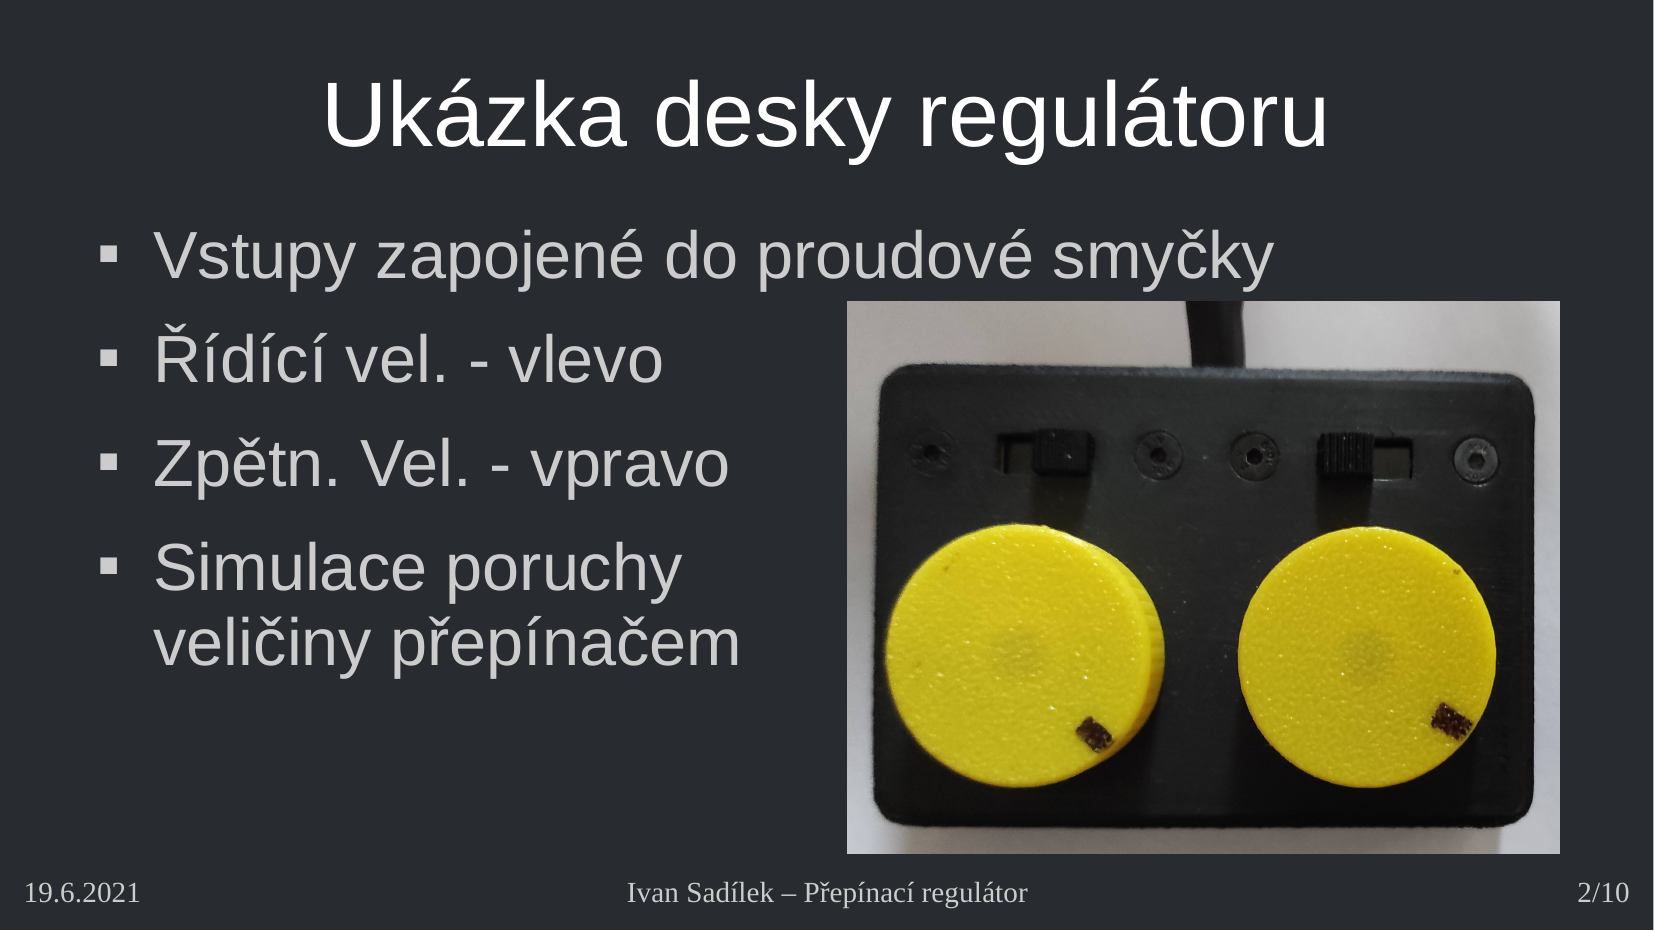

# Ukázka desky regulátoru
Vstupy zapojené do proudové smyčky
Řídící vel. - vlevo
Zpětn. Vel. - vpravo
Simulace poruchy
veličiny přepínačem
2